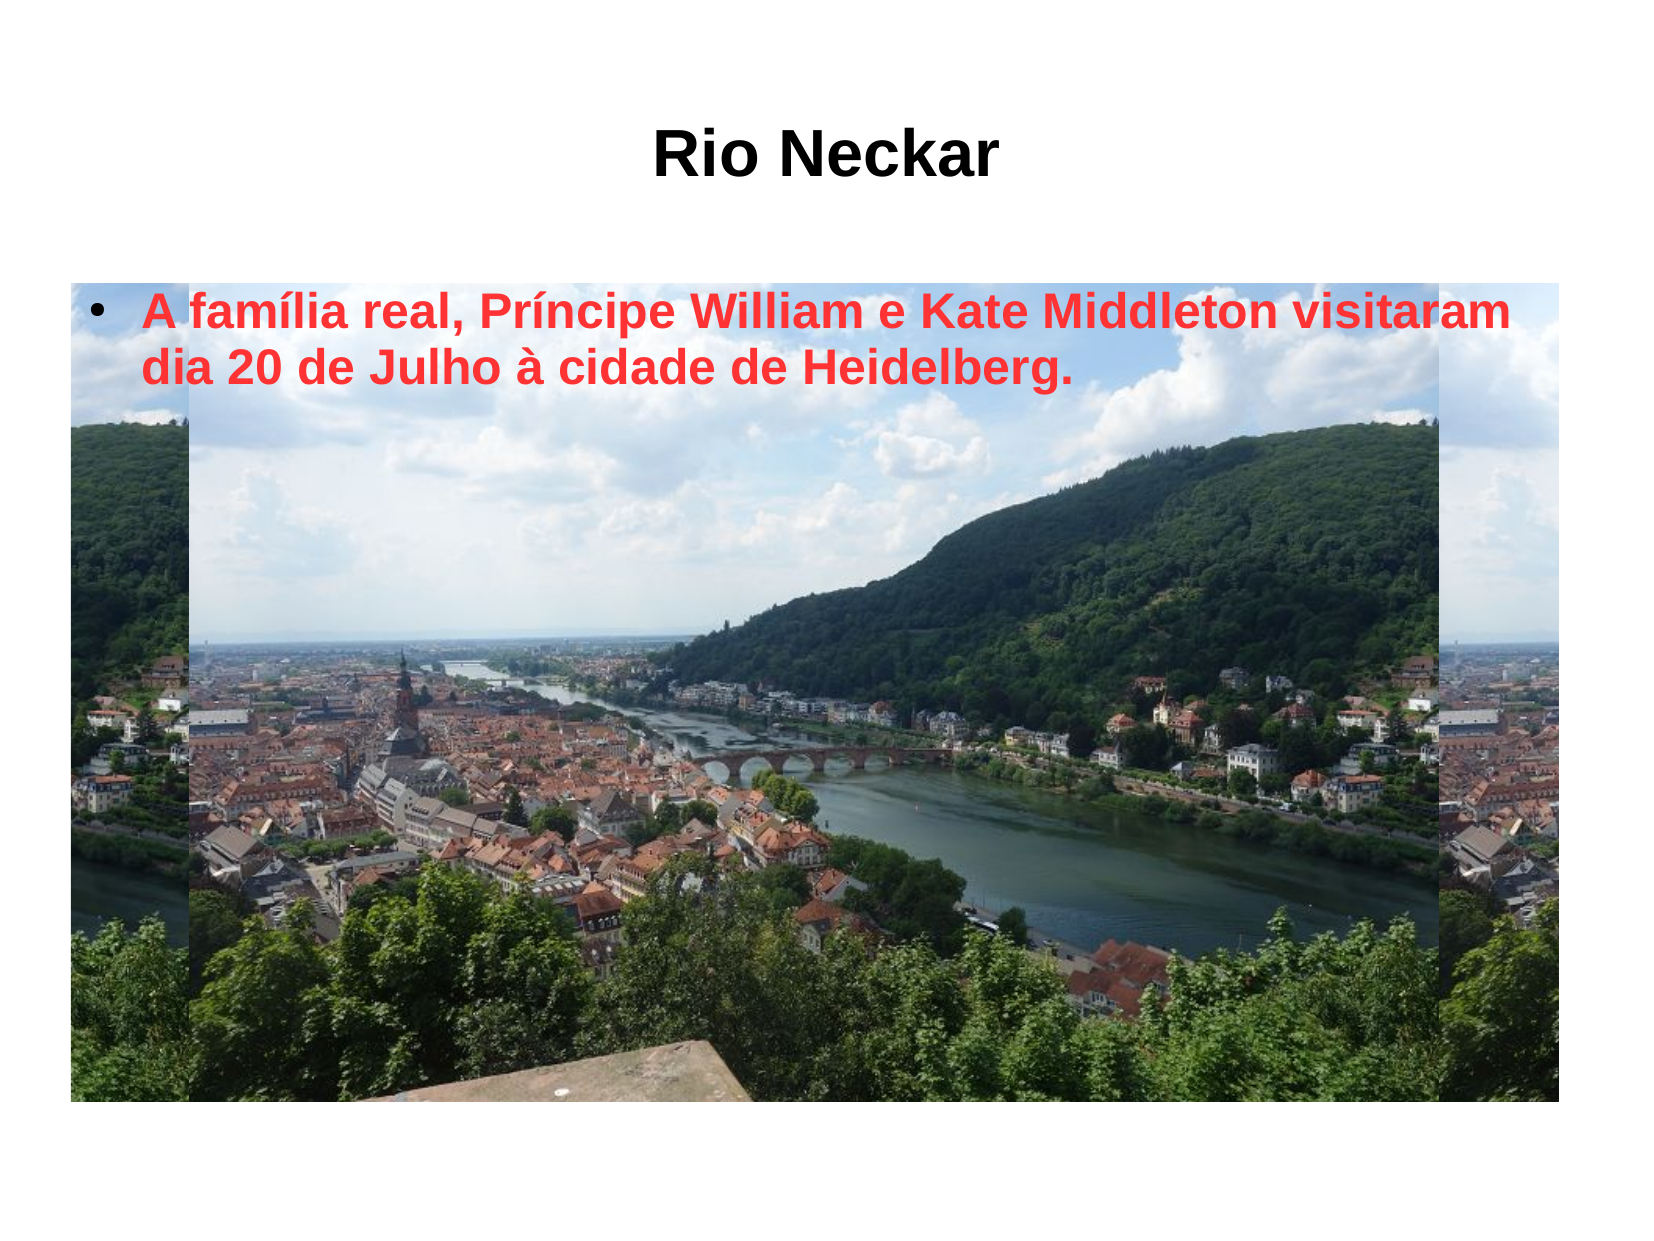

# Rio Neckar
A família real, Príncipe William e Kate Middleton visitaram dia 20 de Julho à cidade de Heidelberg.